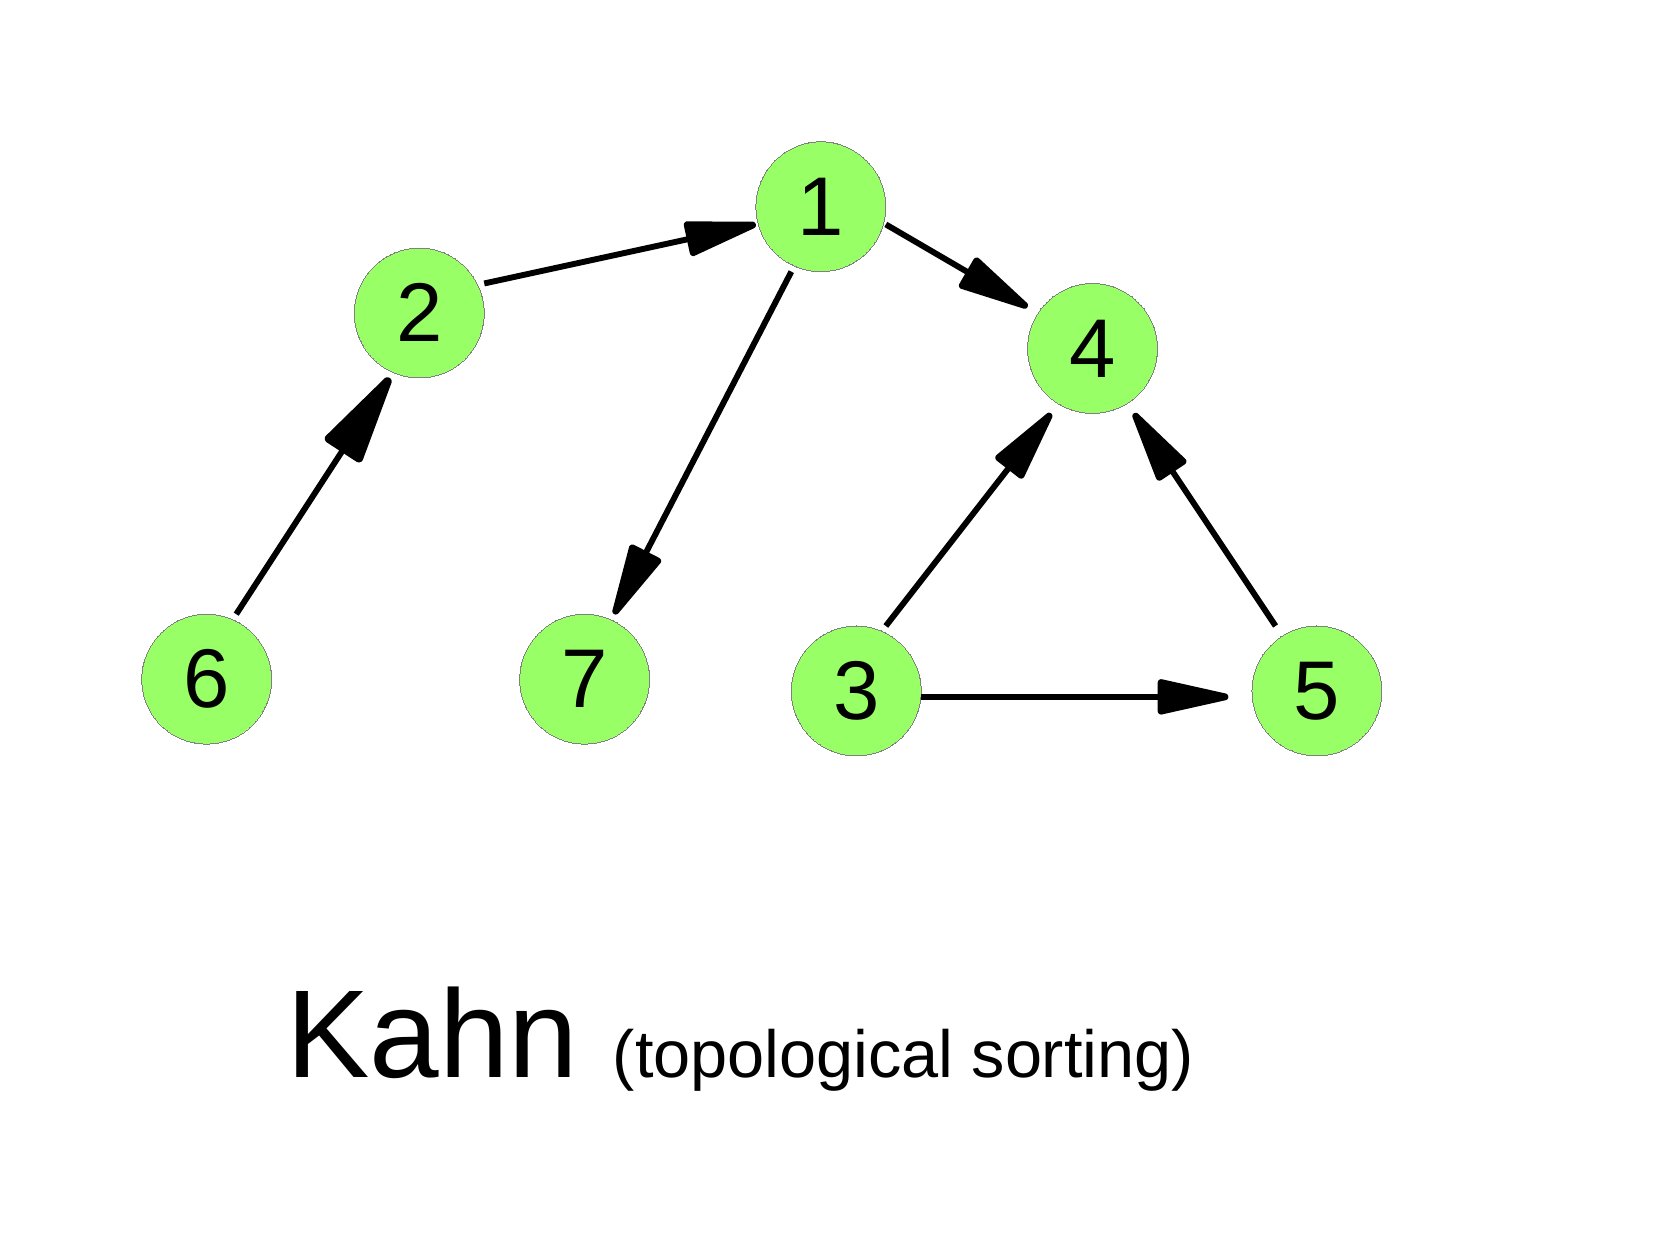

1
2
4
6
7
3
5
Kahn (topological sorting)